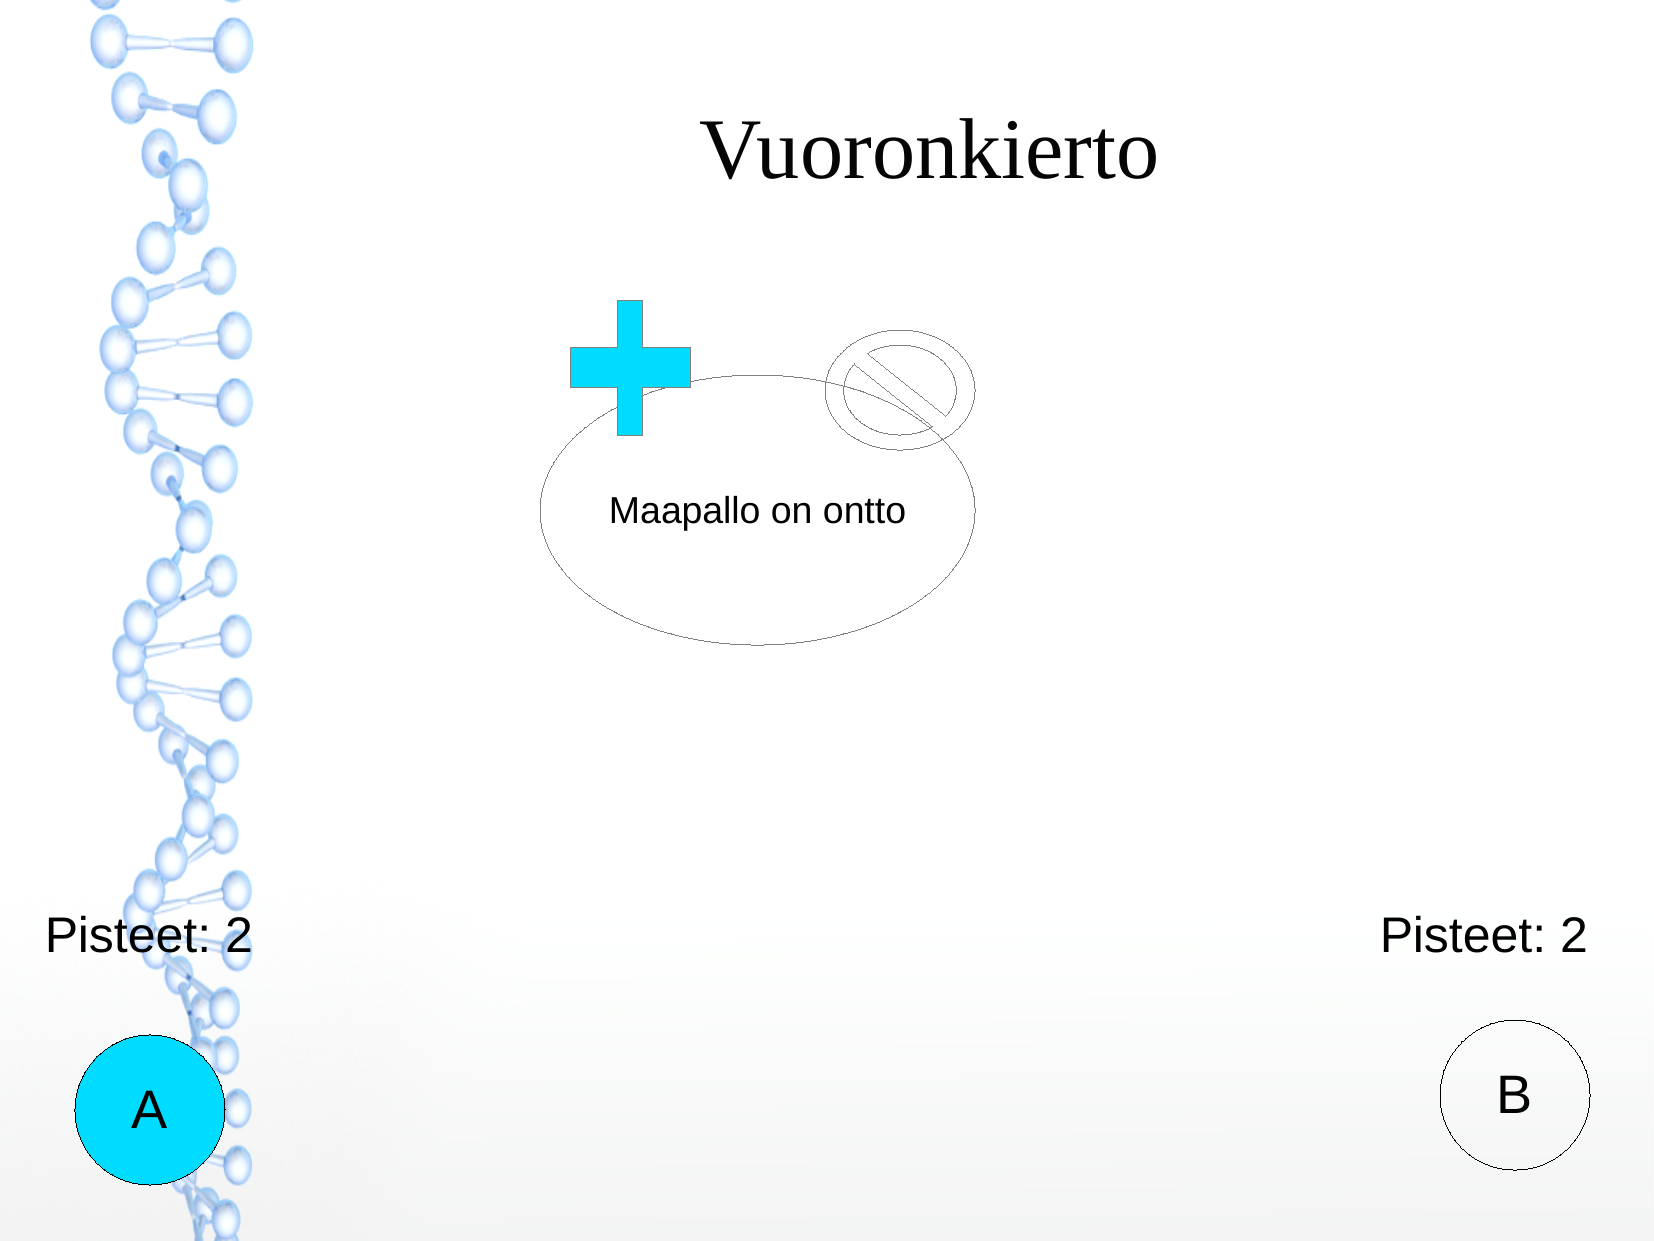

# Vuoronkierto
Maapallo on ontto
Pisteet: 2
Pisteet: 2
B
A